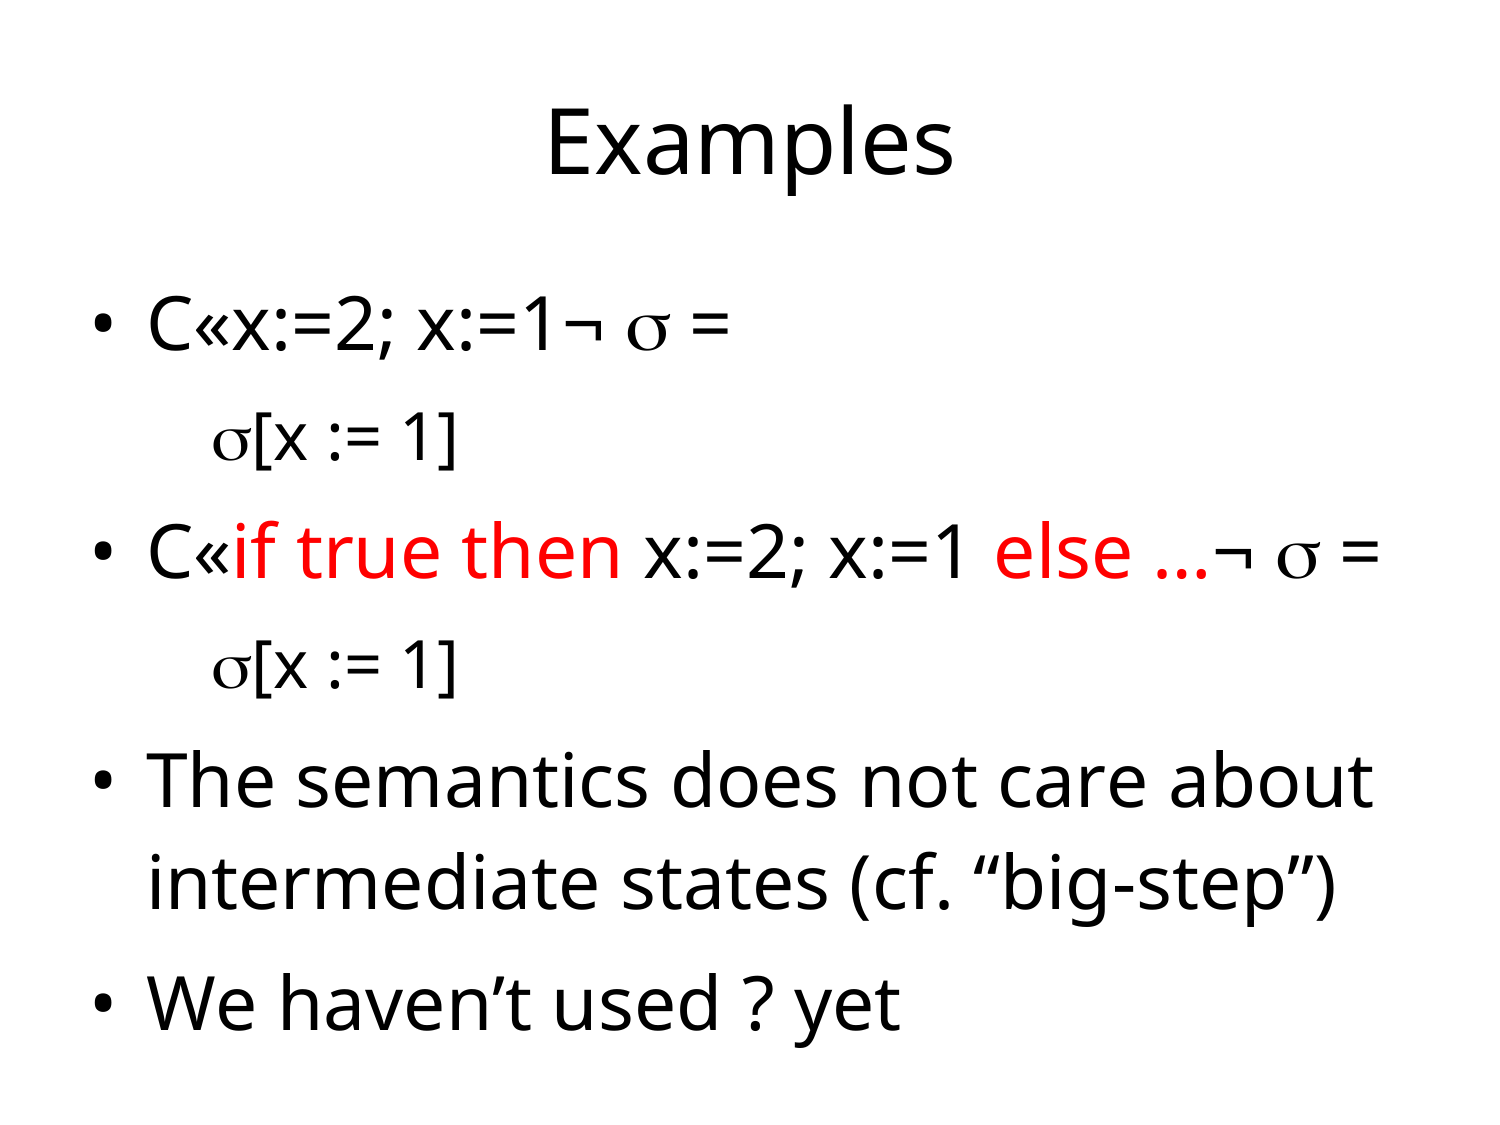

# Examples
C«x:=2; x:=1¬  =
	[x := 1]
C«if true then x:=2; x:=1 else …¬  =
	[x := 1]
The semantics does not care about intermediate states (cf. “big-step”)
We haven’t used ? yet